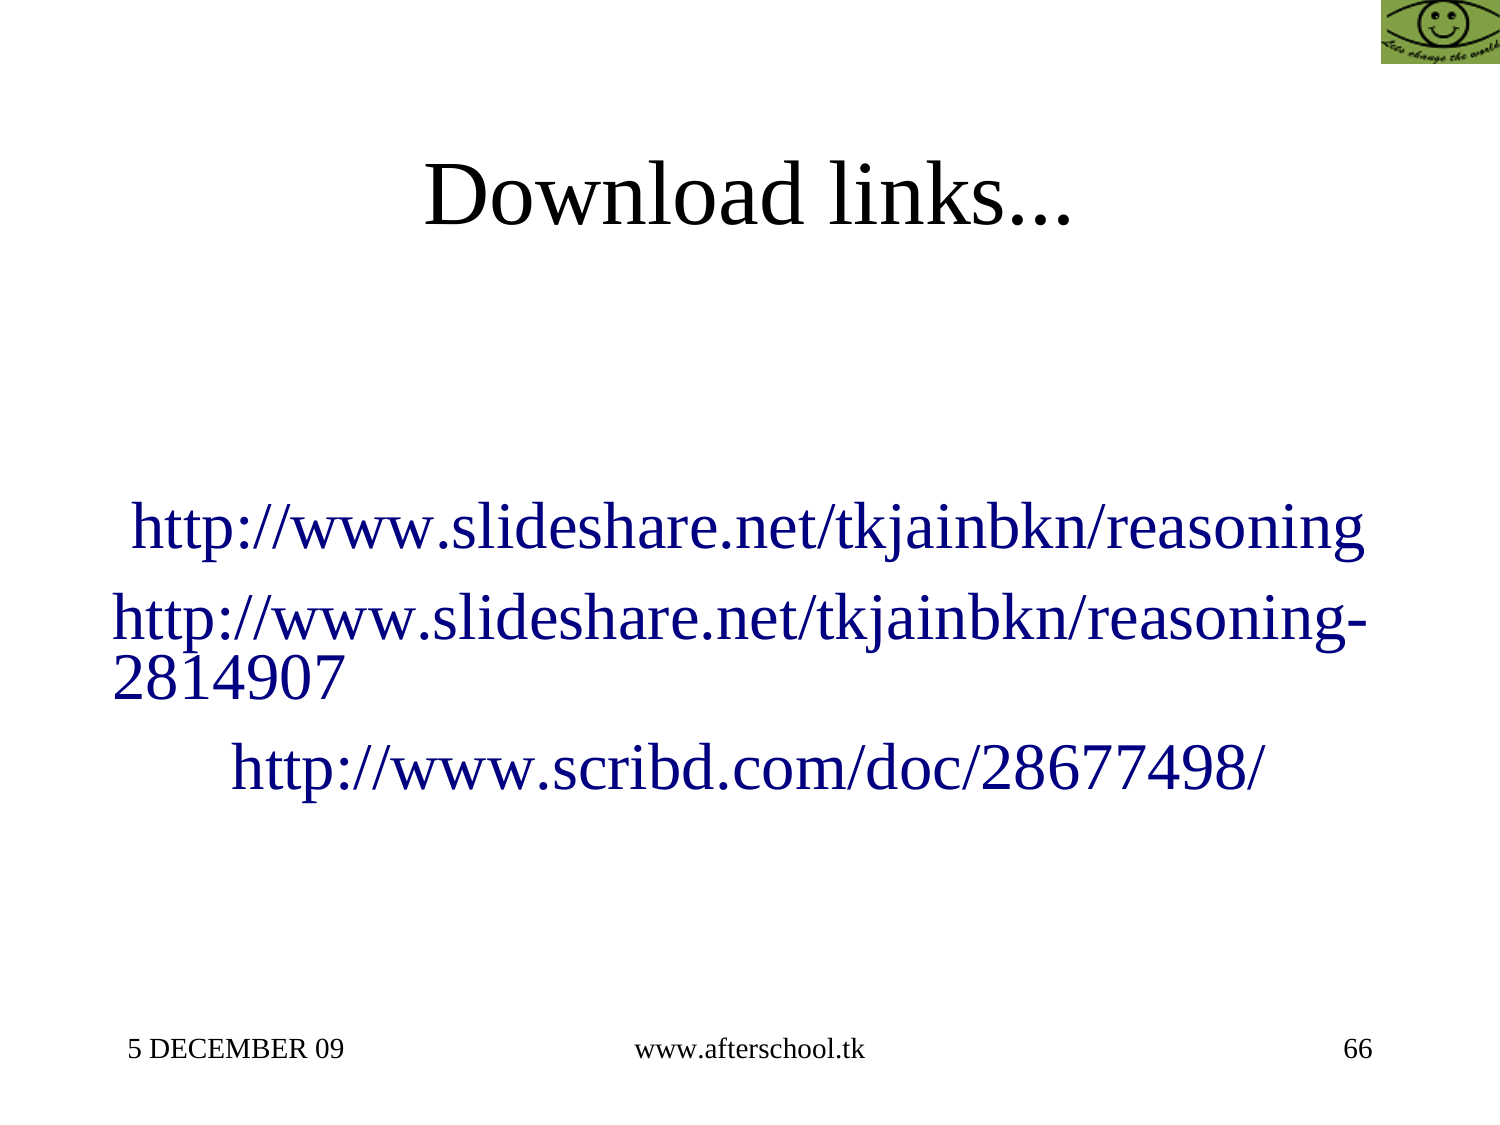

# Download links...
http://www.slideshare.net/tkjainbkn/reasoning
http://www.slideshare.net/tkjainbkn/reasoning-2814907
http://www.scribd.com/doc/28677498/
MFI Seminar Jain PG College
AFTERSCHOOOL centre for social entrepreneurship
66